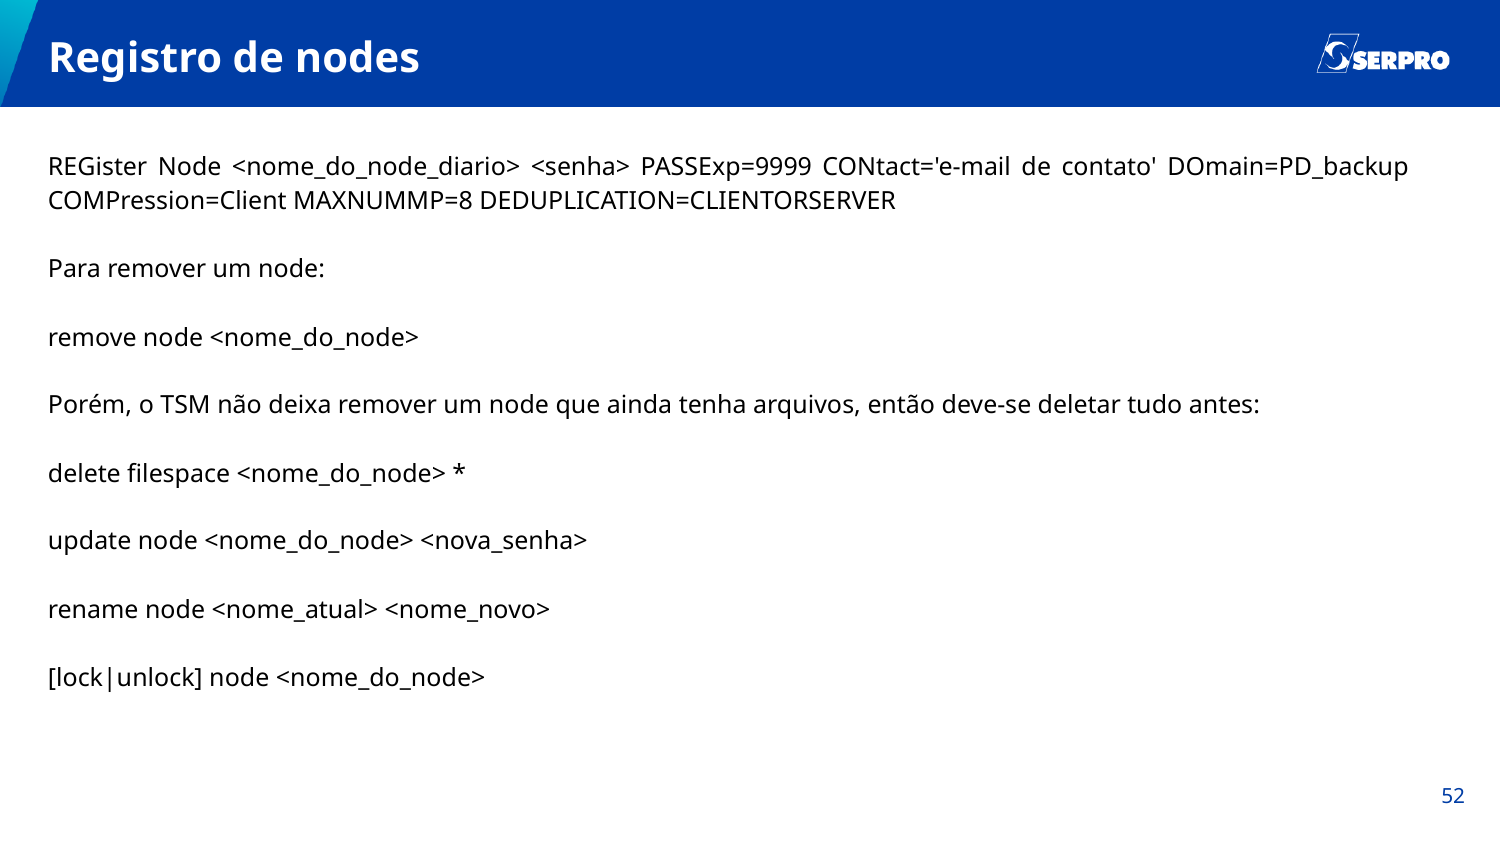

# Registro de nodes
REGister Node <nome_do_node_diario> <senha> PASSExp=9999 CONtact='e-mail de contato' DOmain=PD_backup COMPression=Client MAXNUMMP=8 DEDUPLICATION=CLIENTORSERVER
Para remover um node:
remove node <nome_do_node>
Porém, o TSM não deixa remover um node que ainda tenha arquivos, então deve-se deletar tudo antes:
delete filespace <nome_do_node> *
update node <nome_do_node> <nova_senha>
rename node <nome_atual> <nome_novo>
[lock|unlock] node <nome_do_node>